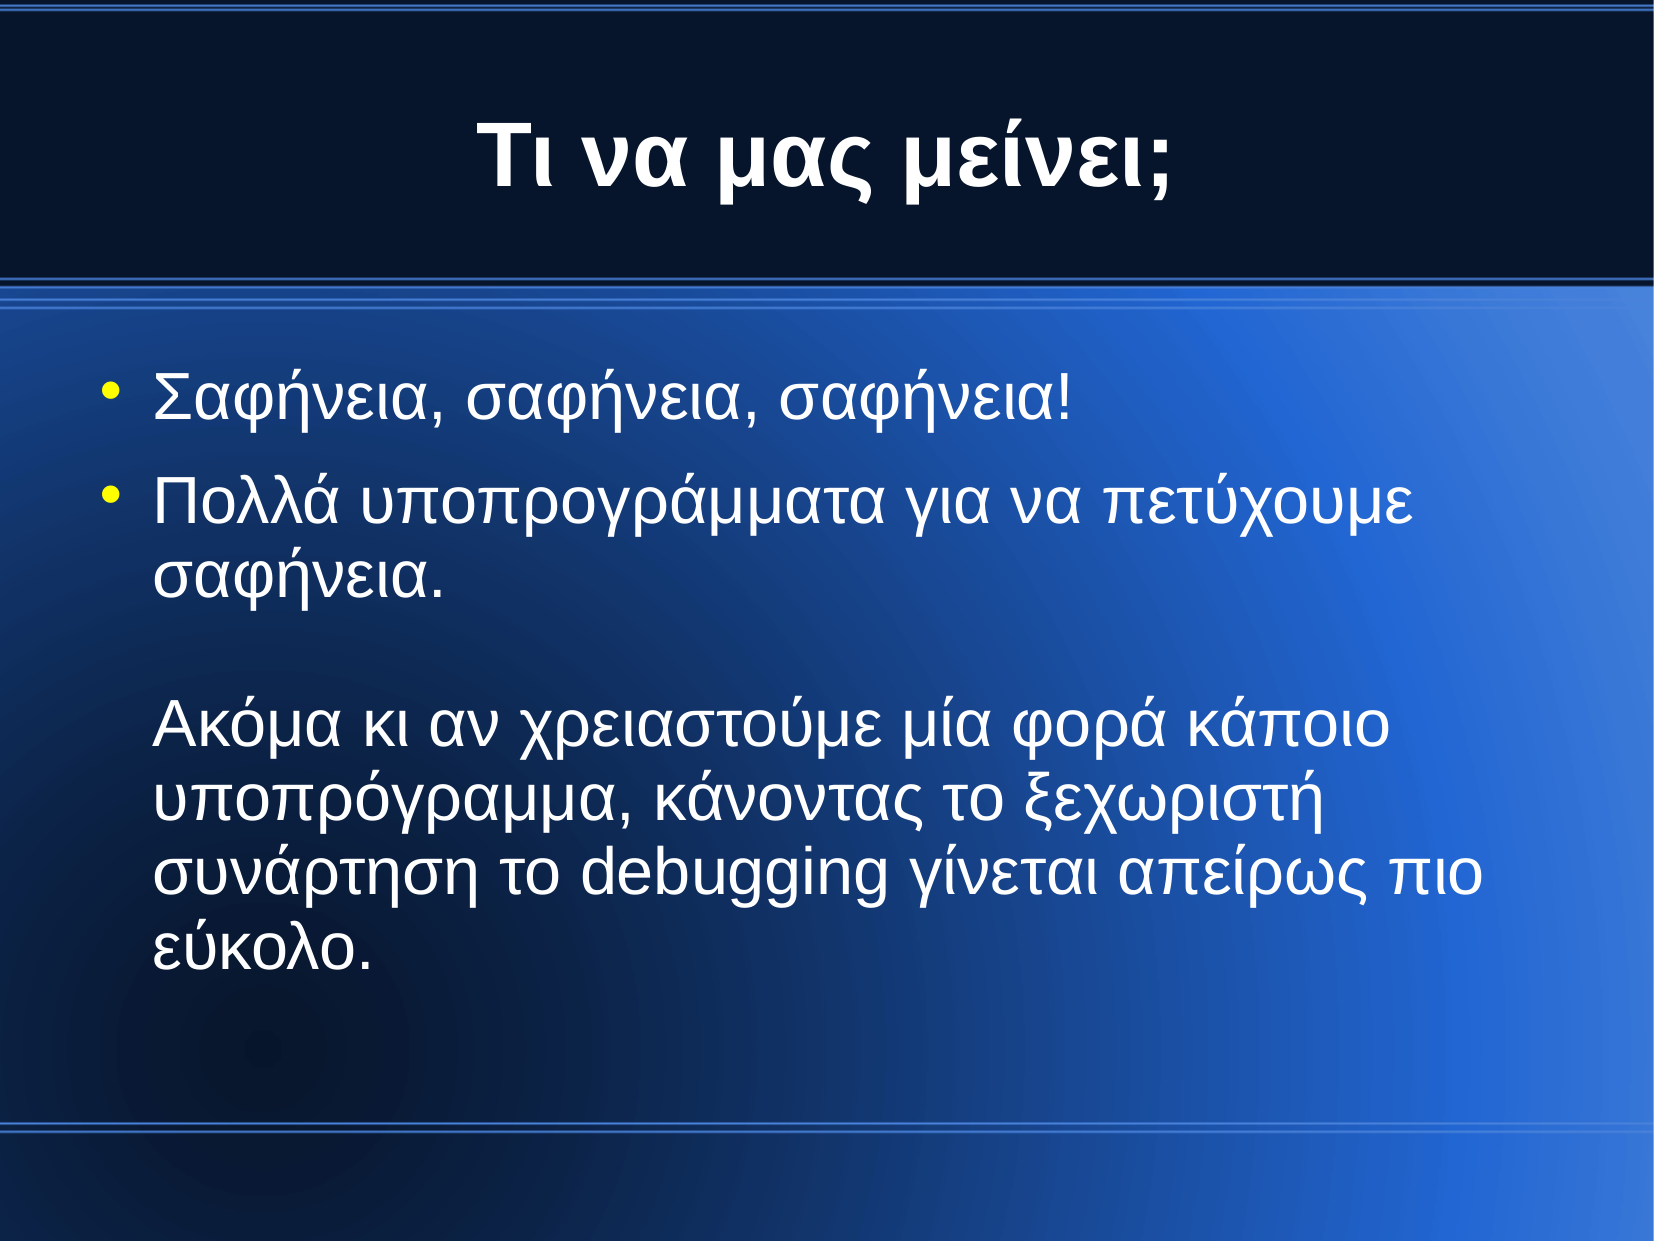

# Τι να μας μείνει;
Σαφήνεια, σαφήνεια, σαφήνεια!
Πολλά υποπρογράμματα για να πετύχουμε σαφήνεια.
Ακόμα κι αν χρειαστούμε μία φορά κάποιο υποπρόγραμμα, κάνοντας το ξεχωριστή συνάρτηση το debugging γίνεται απείρως πιο εύκολο.